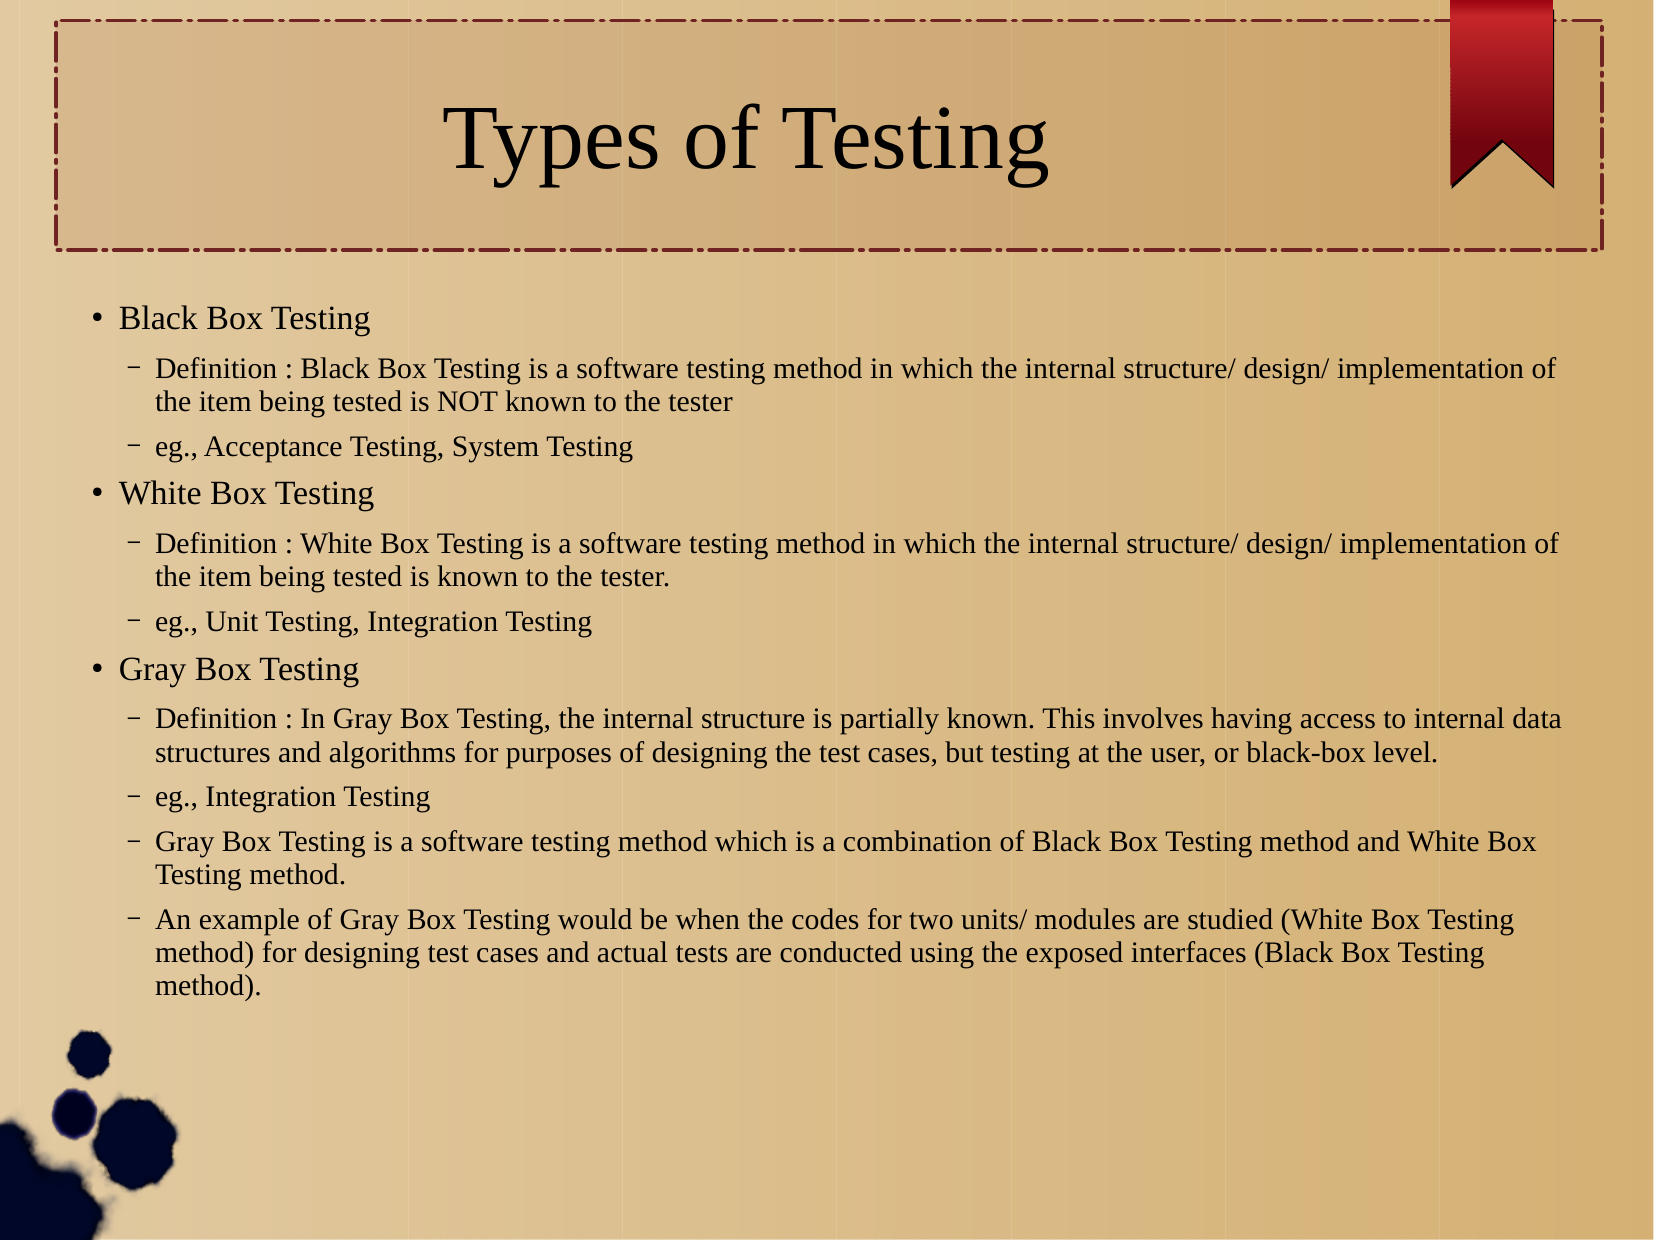

# Types of Testing
Black Box Testing
Definition : Black Box Testing is a software testing method in which the internal structure/ design/ implementation of the item being tested is NOT known to the tester
eg., Acceptance Testing, System Testing
White Box Testing
Definition : White Box Testing is a software testing method in which the internal structure/ design/ implementation of the item being tested is known to the tester.
eg., Unit Testing, Integration Testing
Gray Box Testing
Definition : In Gray Box Testing, the internal structure is partially known. This involves having access to internal data structures and algorithms for purposes of designing the test cases, but testing at the user, or black-box level.
eg., Integration Testing
Gray Box Testing is a software testing method which is a combination of Black Box Testing method and White Box Testing method.
An example of Gray Box Testing would be when the codes for two units/ modules are studied (White Box Testing method) for designing test cases and actual tests are conducted using the exposed interfaces (Black Box Testing method).